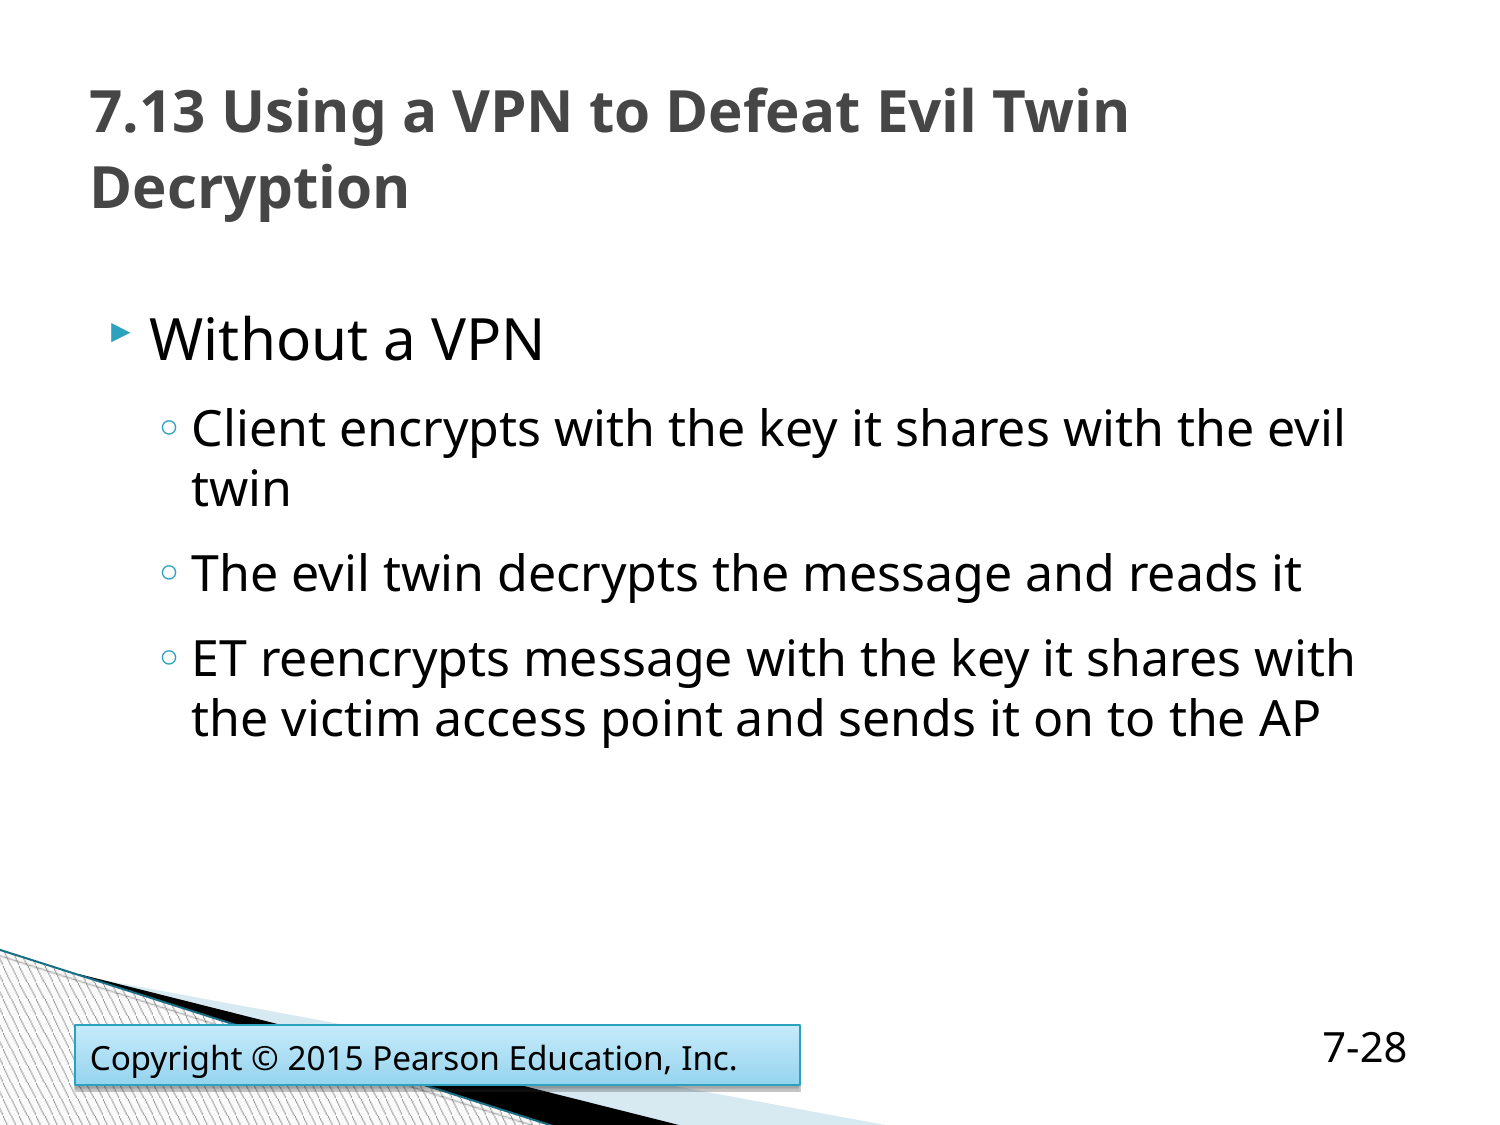

7.13 Using a VPN to Defeat Evil Twin Decryption
# Without a VPN
Client encrypts with the key it shares with the evil twin
The evil twin decrypts the message and reads it
ET reencrypts message with the key it shares with the victim access point and sends it on to the AP
Copyright © 2015 Pearson Education, Inc.